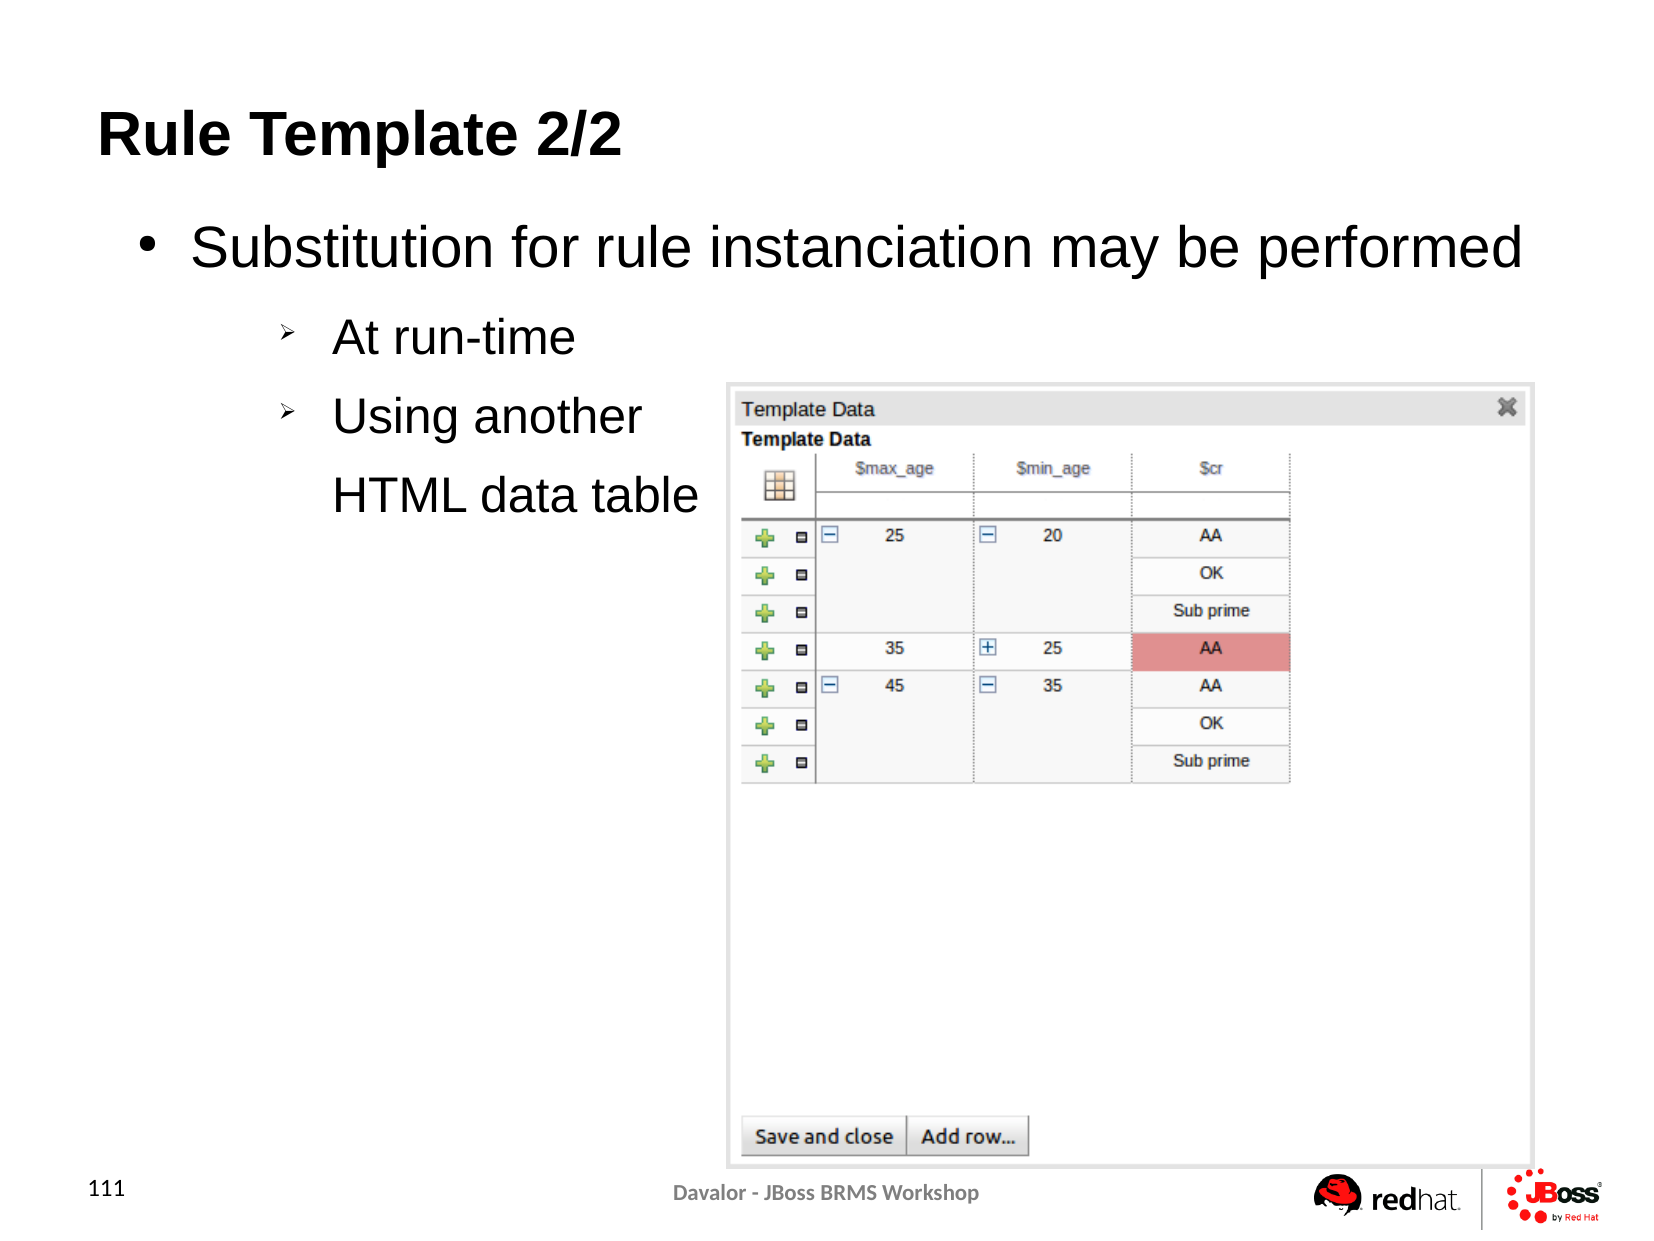

# Rule Template 2/2
Substitution for rule instanciation may be performed
At run-time
Using another
HTML data table